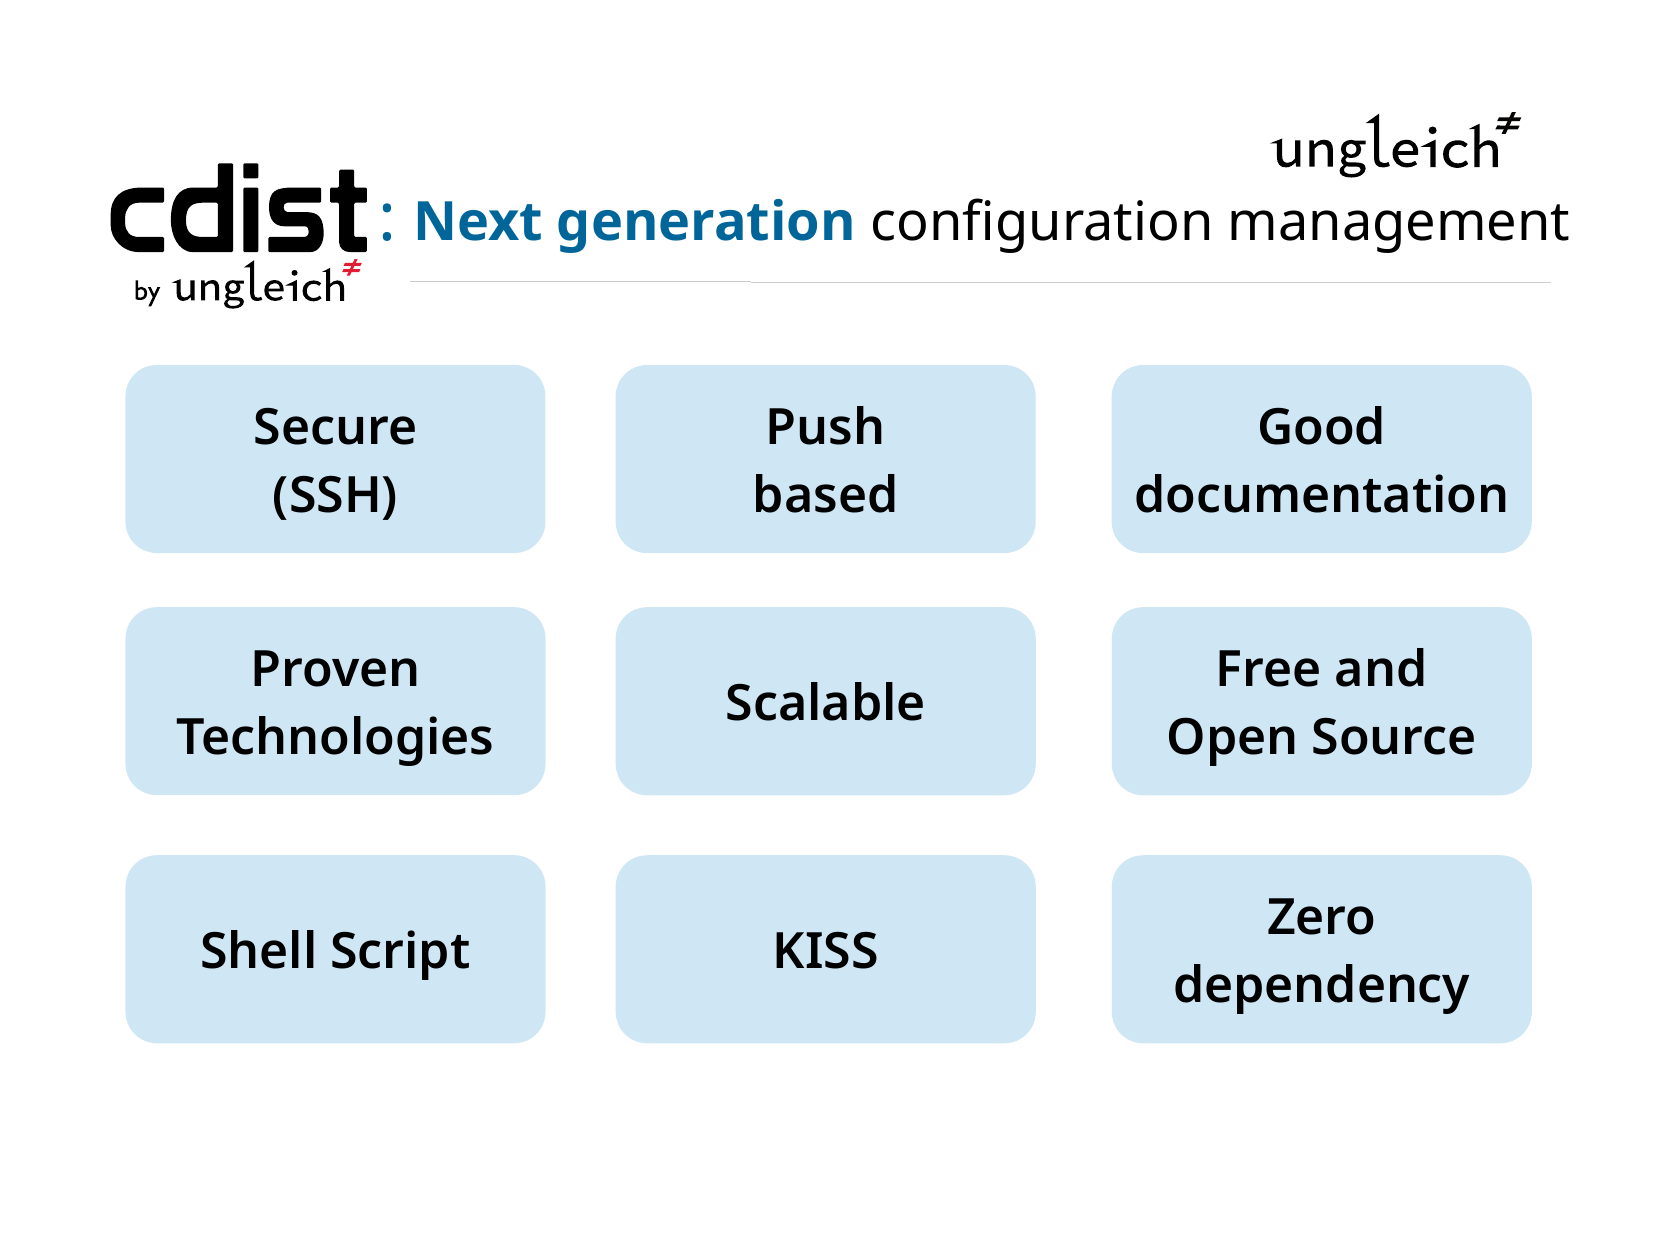

# : Next generation configuration management
Secure
(SSH)
Push
based
Good
documentation
Good
documentation
Proven
Technologies
Scalable
Free and
Open Source
Shell Script
KISS
Zero
dependency